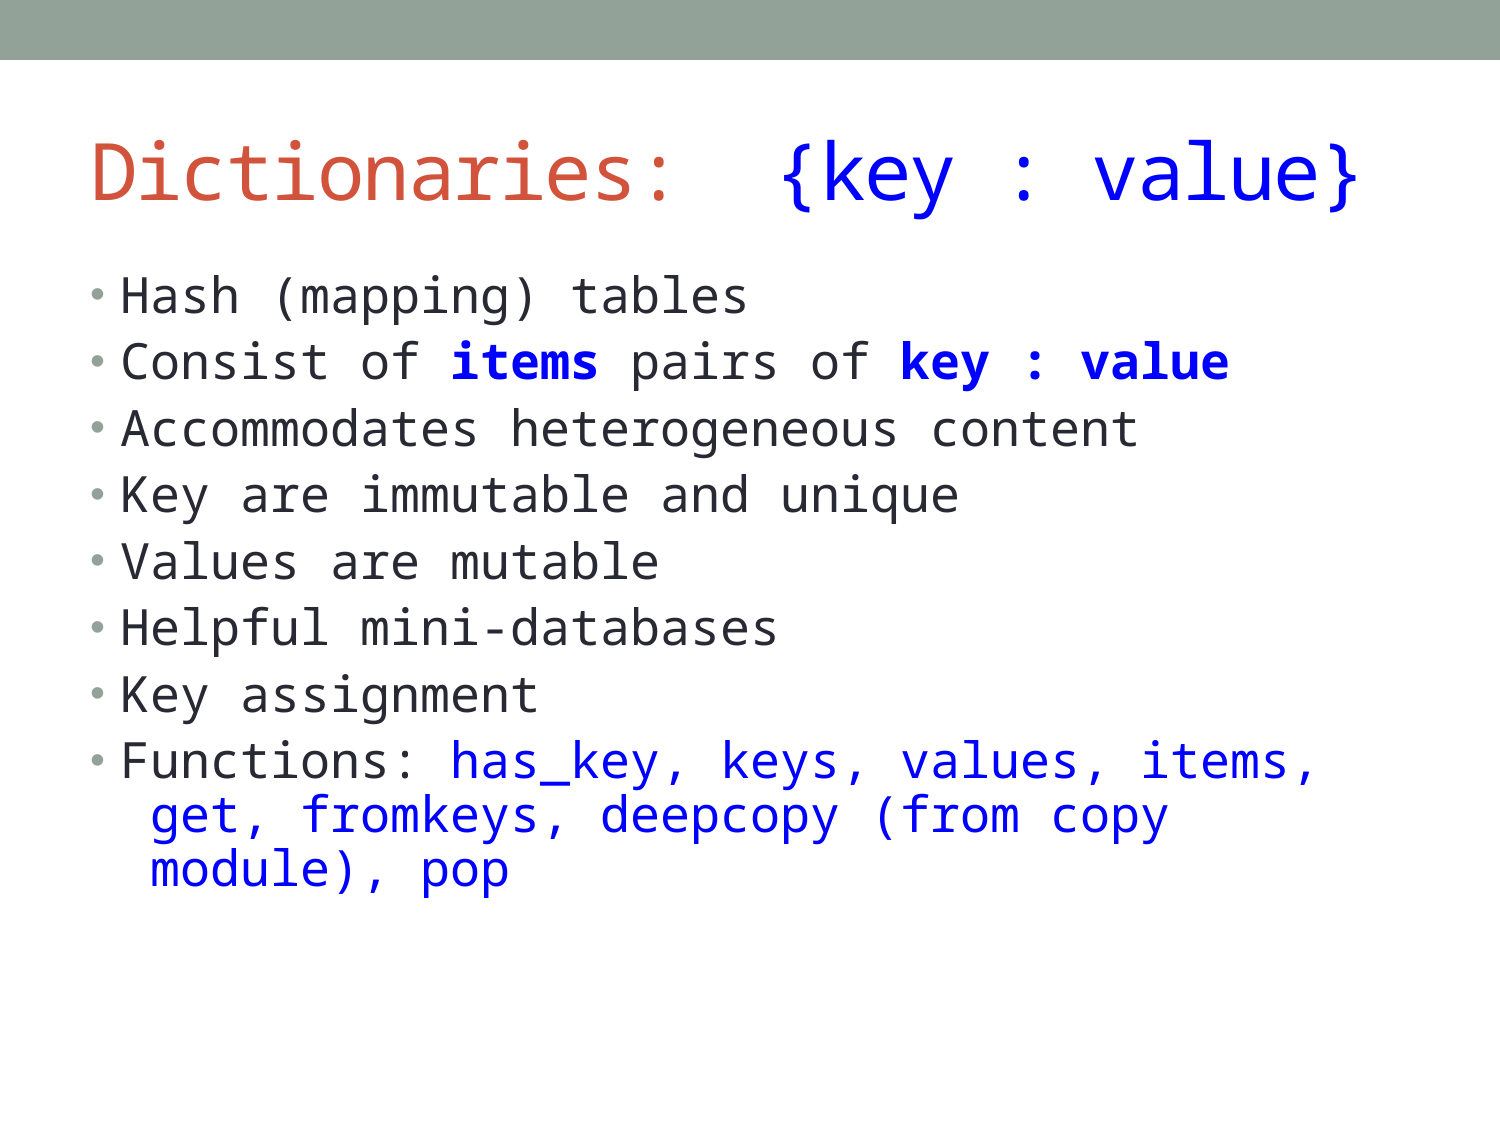

# Dictionaries: {key : value}
Hash (mapping) tables
Consist of items pairs of key : value
Accommodates heterogeneous content
Key are immutable and unique
Values are mutable
Helpful mini-databases
Key assignment
Functions: has_key, keys, values, items, get, fromkeys, deepcopy (from copy module), pop